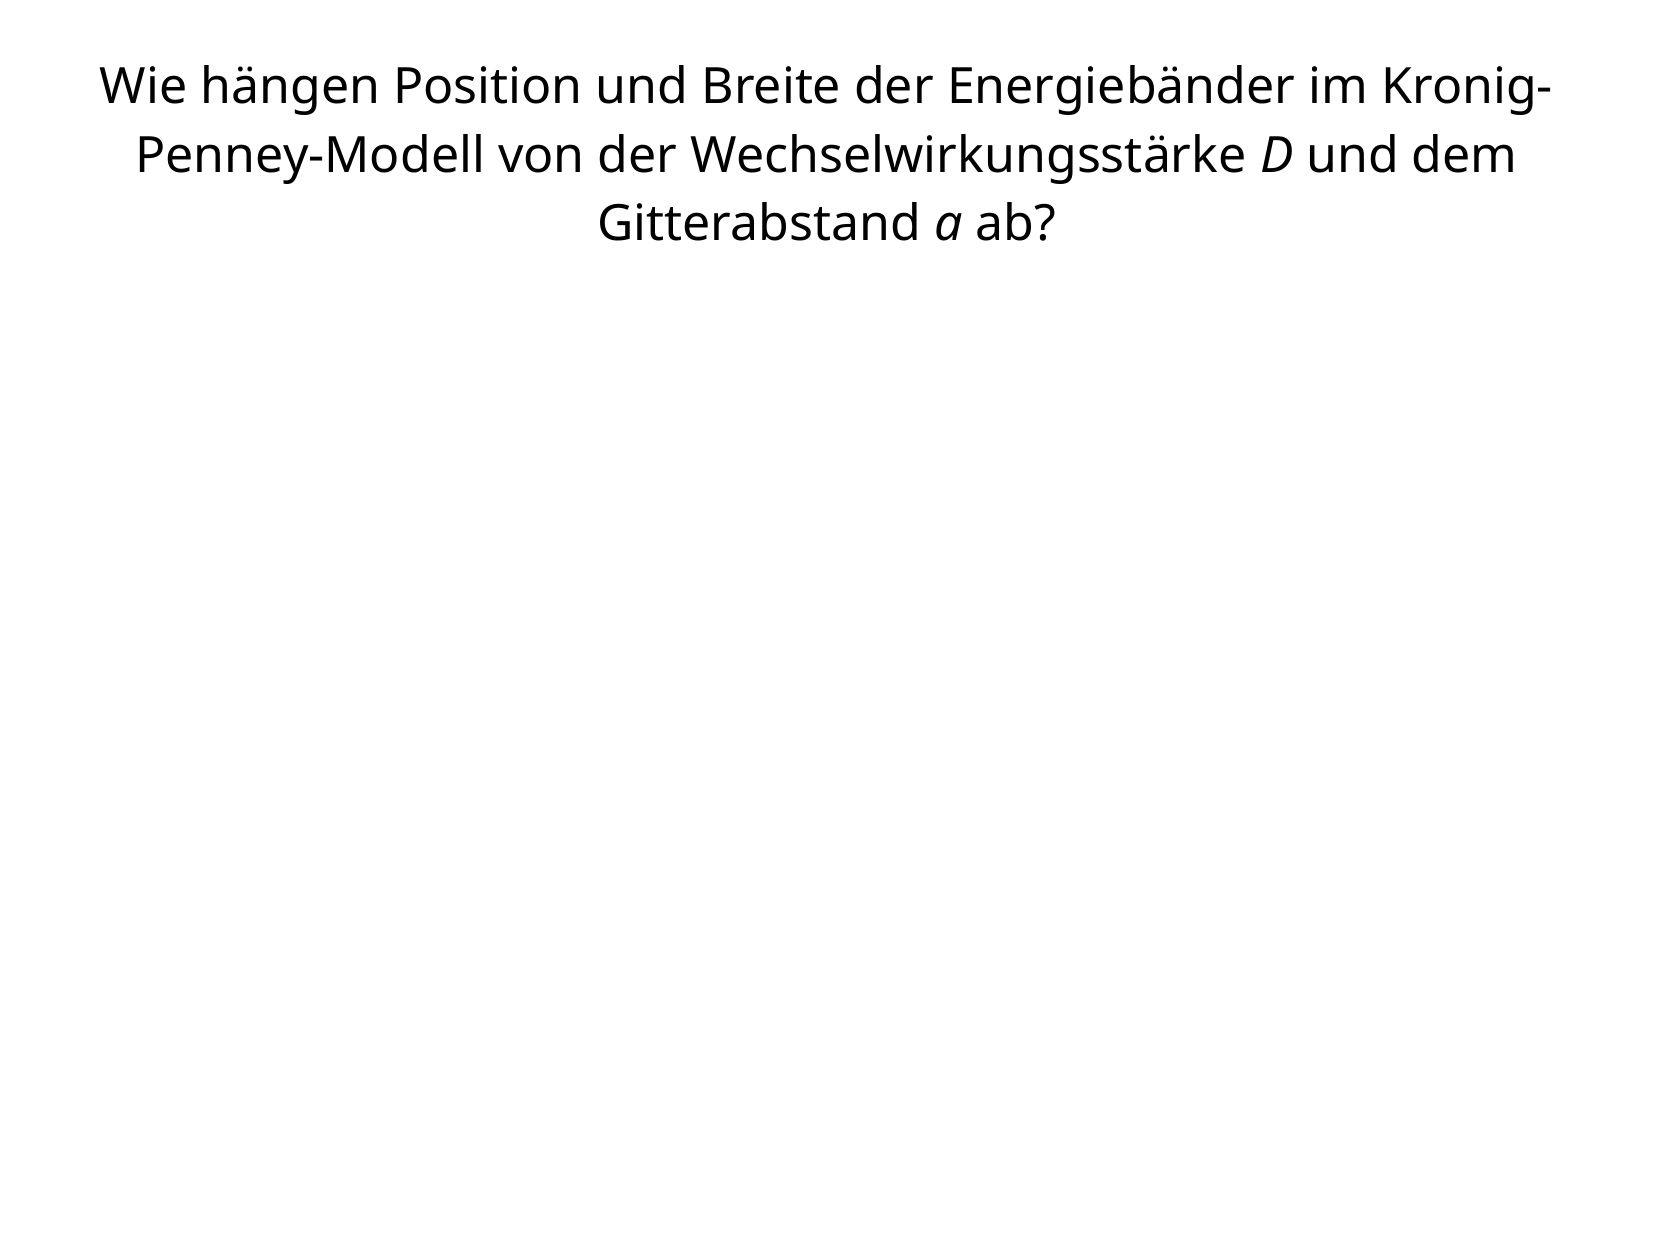

# Wie hängen Position und Breite der Energiebänder im Kronig-Penney-Modell von der Wechselwirkungsstärke D und dem Gitterabstand a ab?